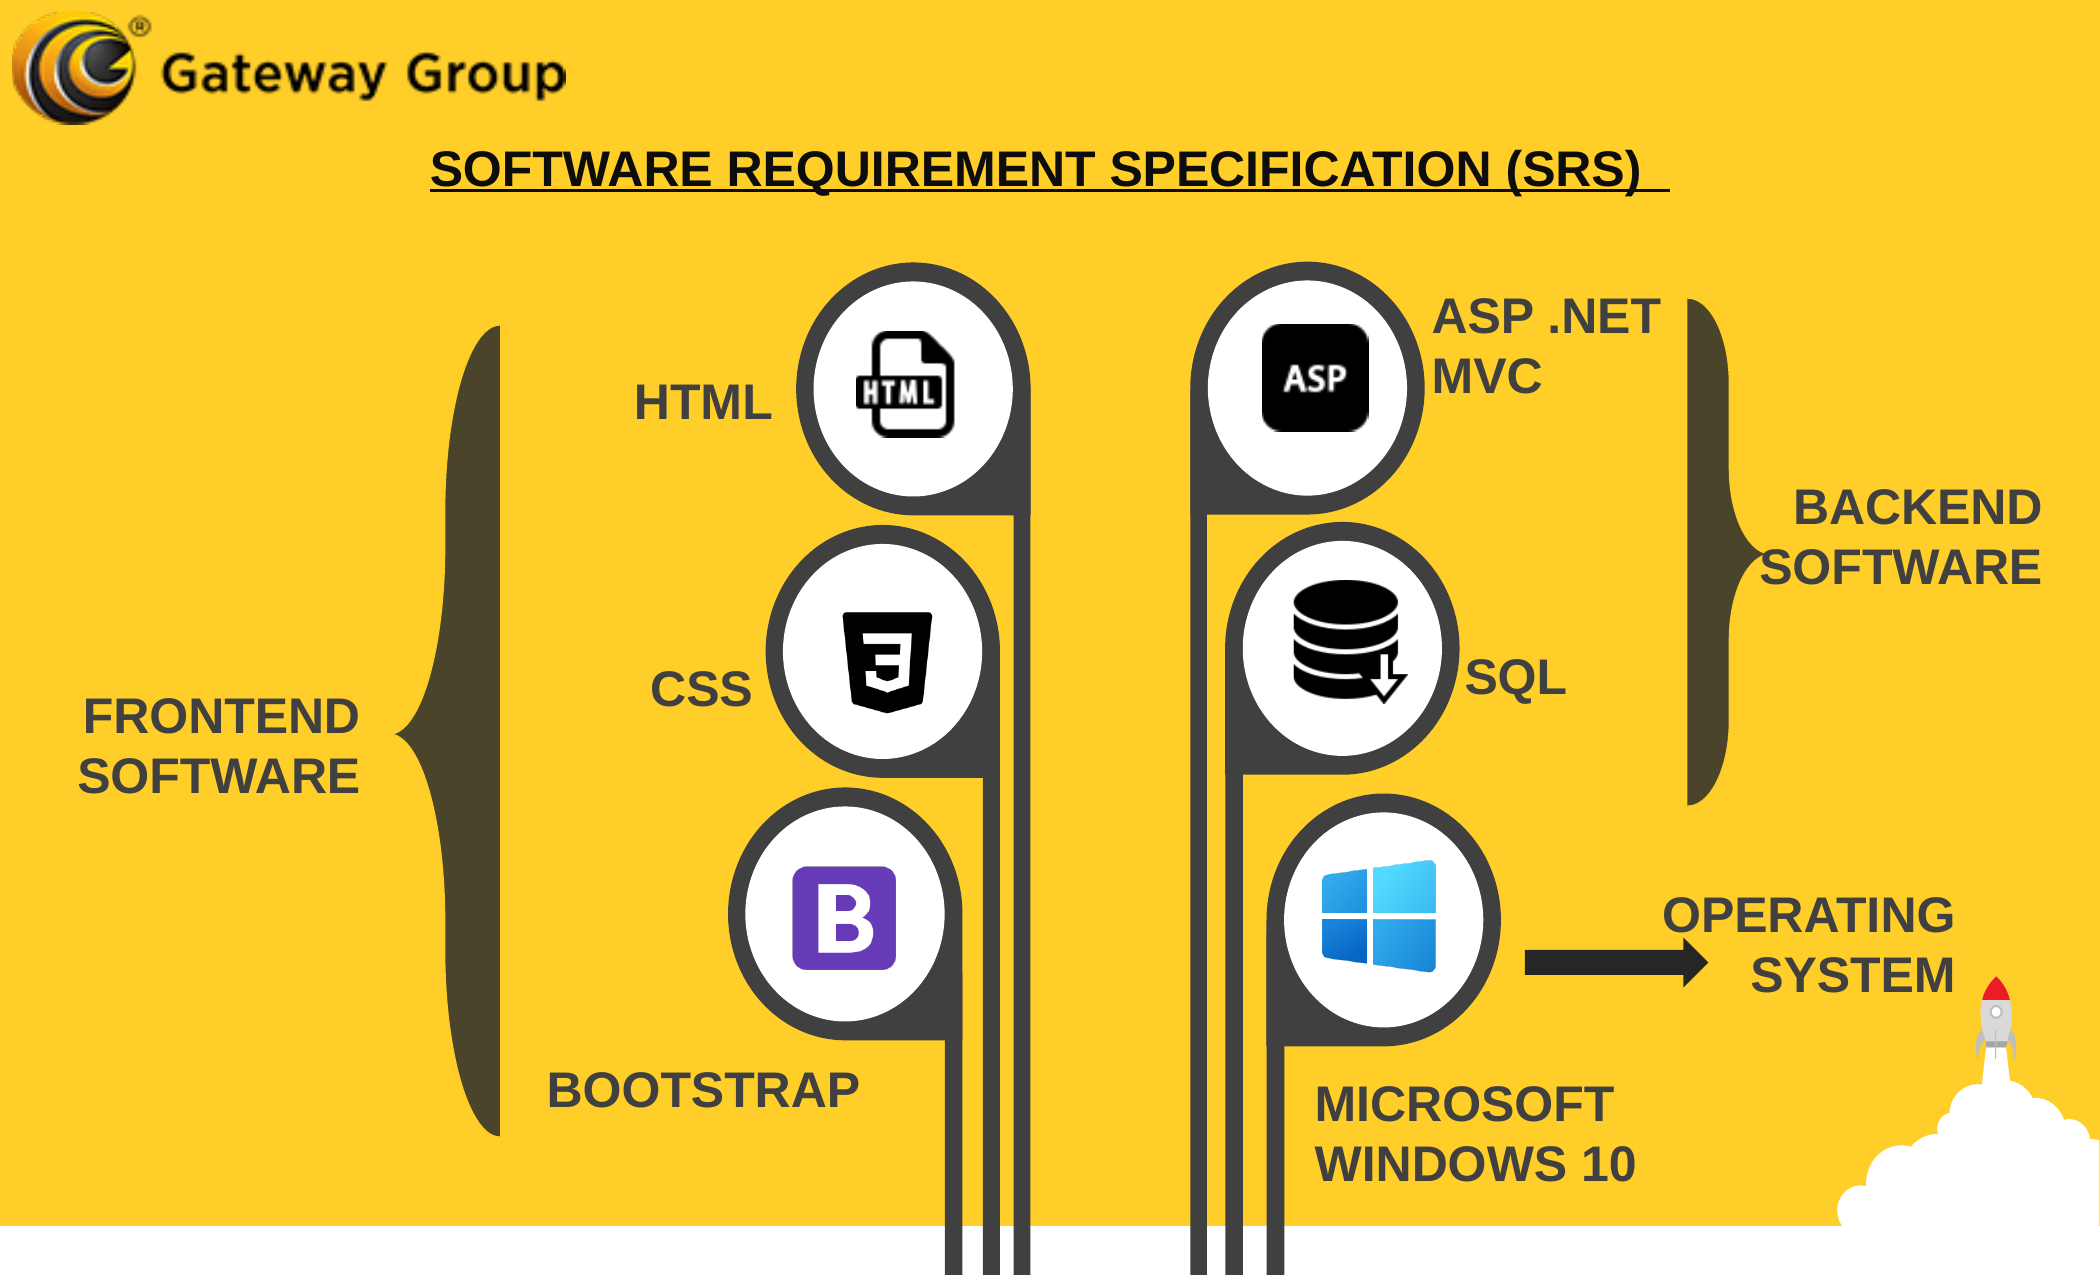

SOFTWARE REQUIREMENT SPECIFICATION (SRS)
ASP .NET
MVC
HTML
BACKEND SOFTWARE
SQL
CSS
FRONTEND SOFTWARE
OPERATING SYSTEM
BOOTSTRAP
MICROSOFT WINDOWS 10